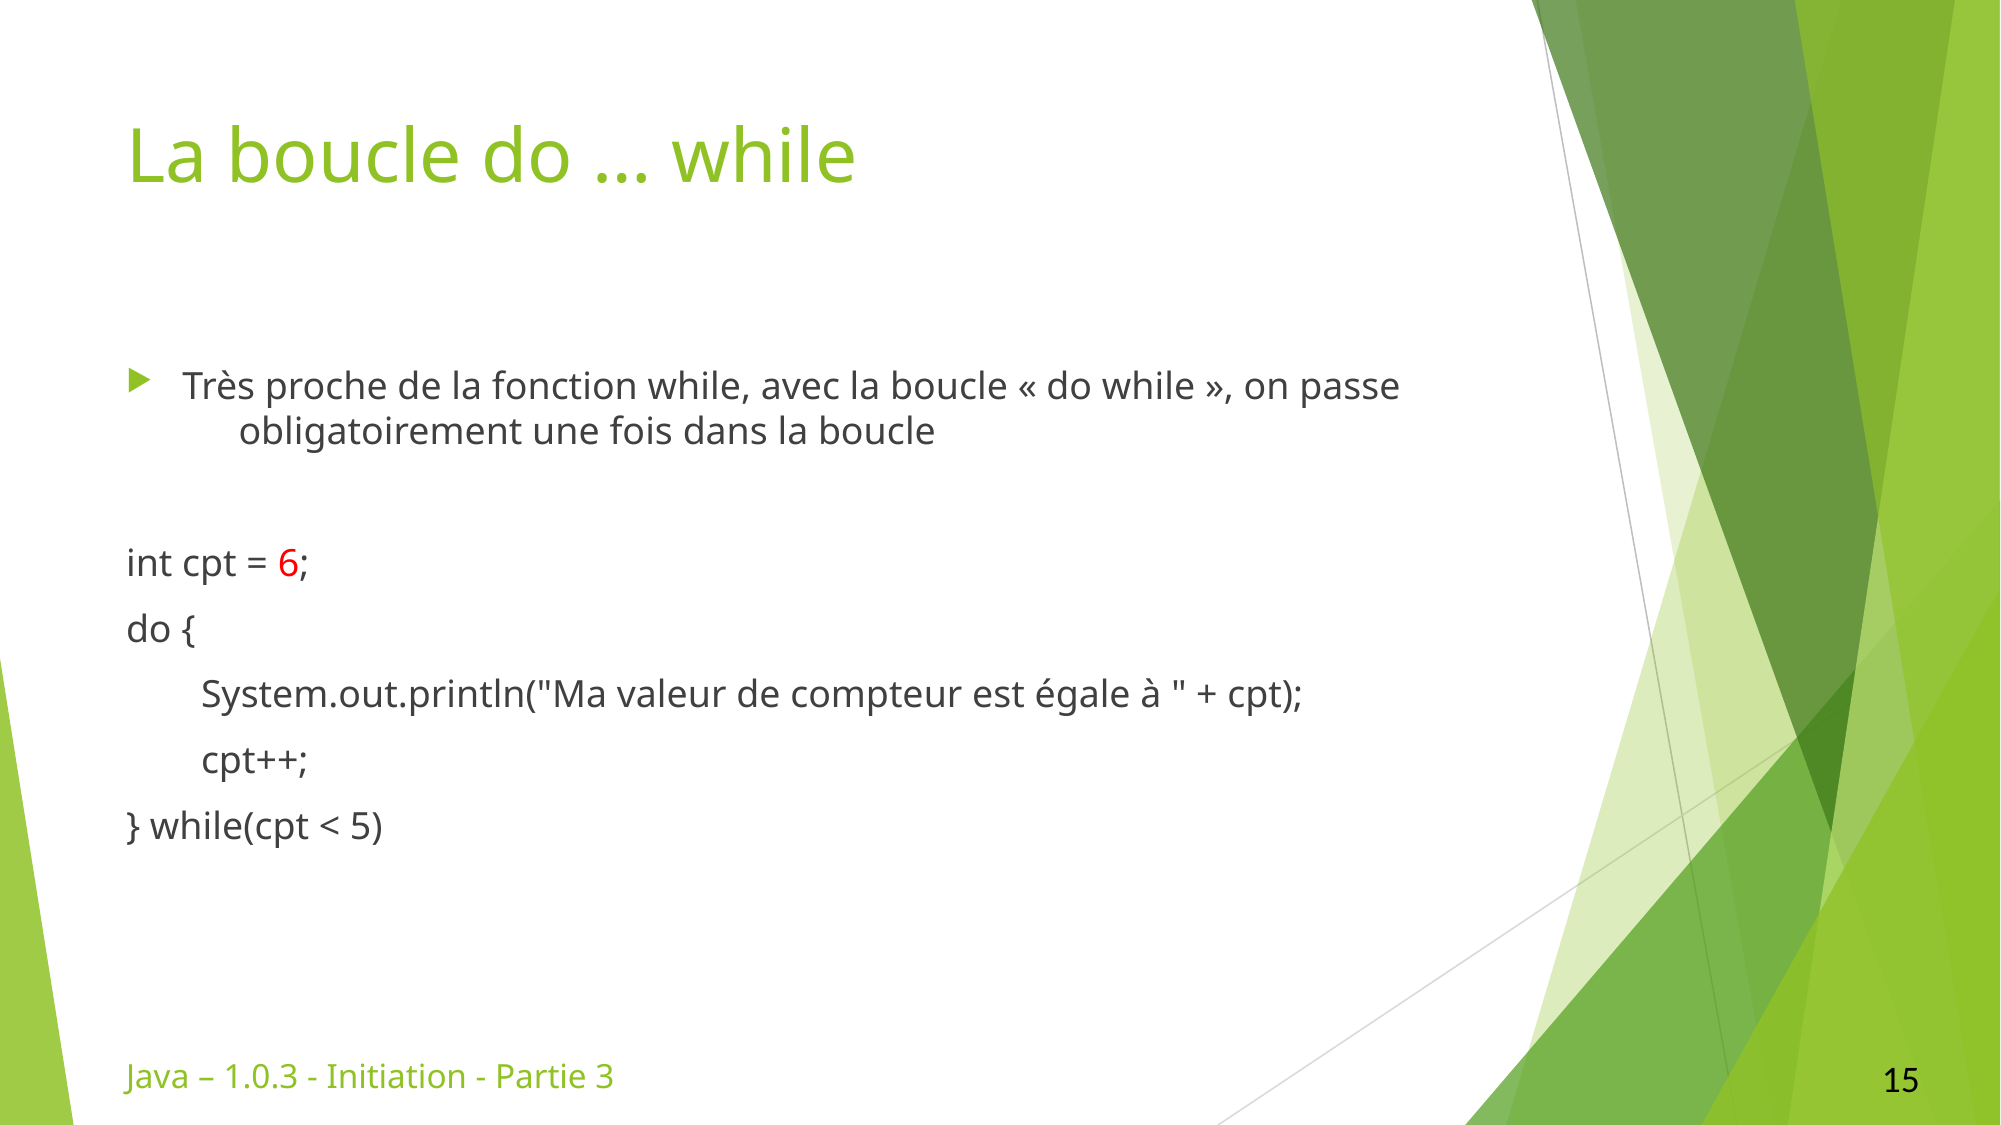

# La boucle do … while
Très proche de la fonction while, avec la boucle « do while », on passe obligatoirement une fois dans la boucle
int cpt = 6;
do {
	System.out.println("Ma valeur de compteur est égale à " + cpt);
	cpt++;
} while(cpt < 5)
Java – 1.0.3 - Initiation - Partie 3